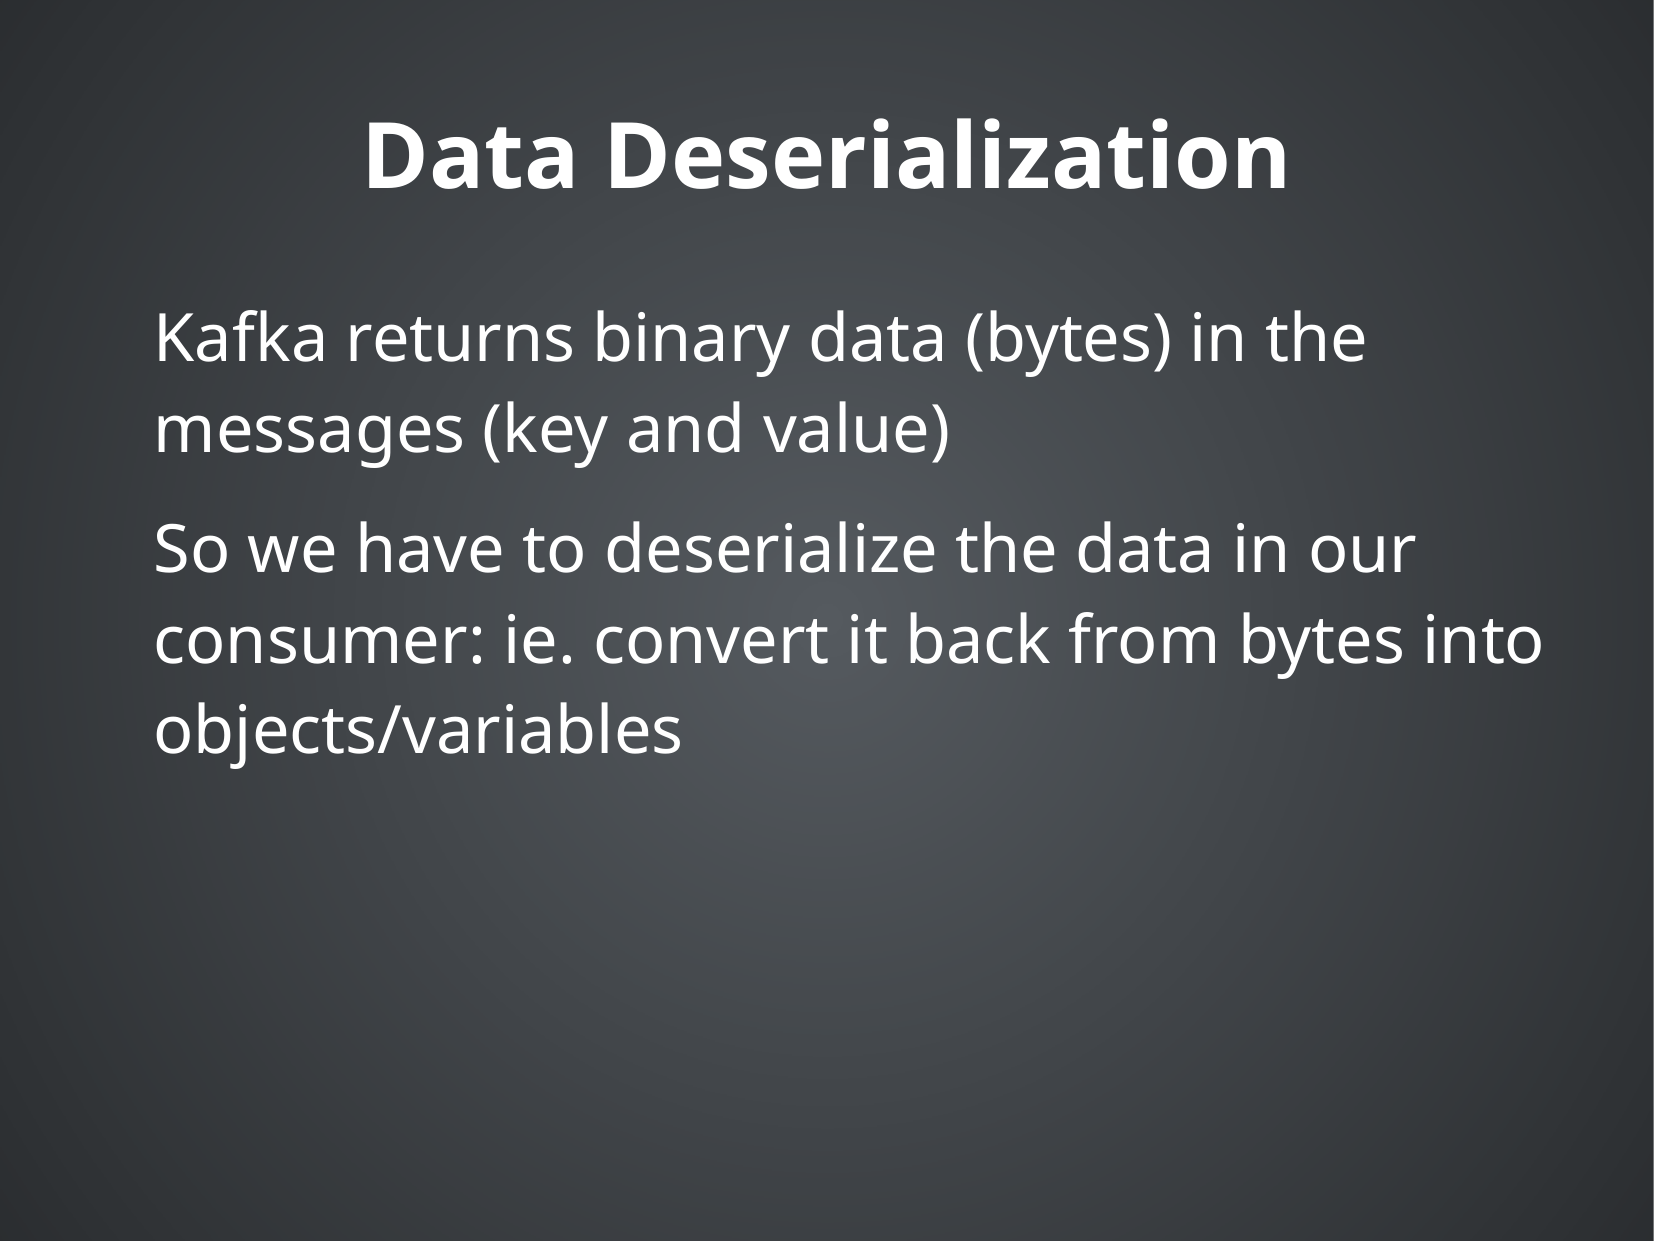

# Data Deserialization
Kafka returns binary data (bytes) in the messages (key and value)
So we have to deserialize the data in our consumer: ie. convert it back from bytes into objects/variables